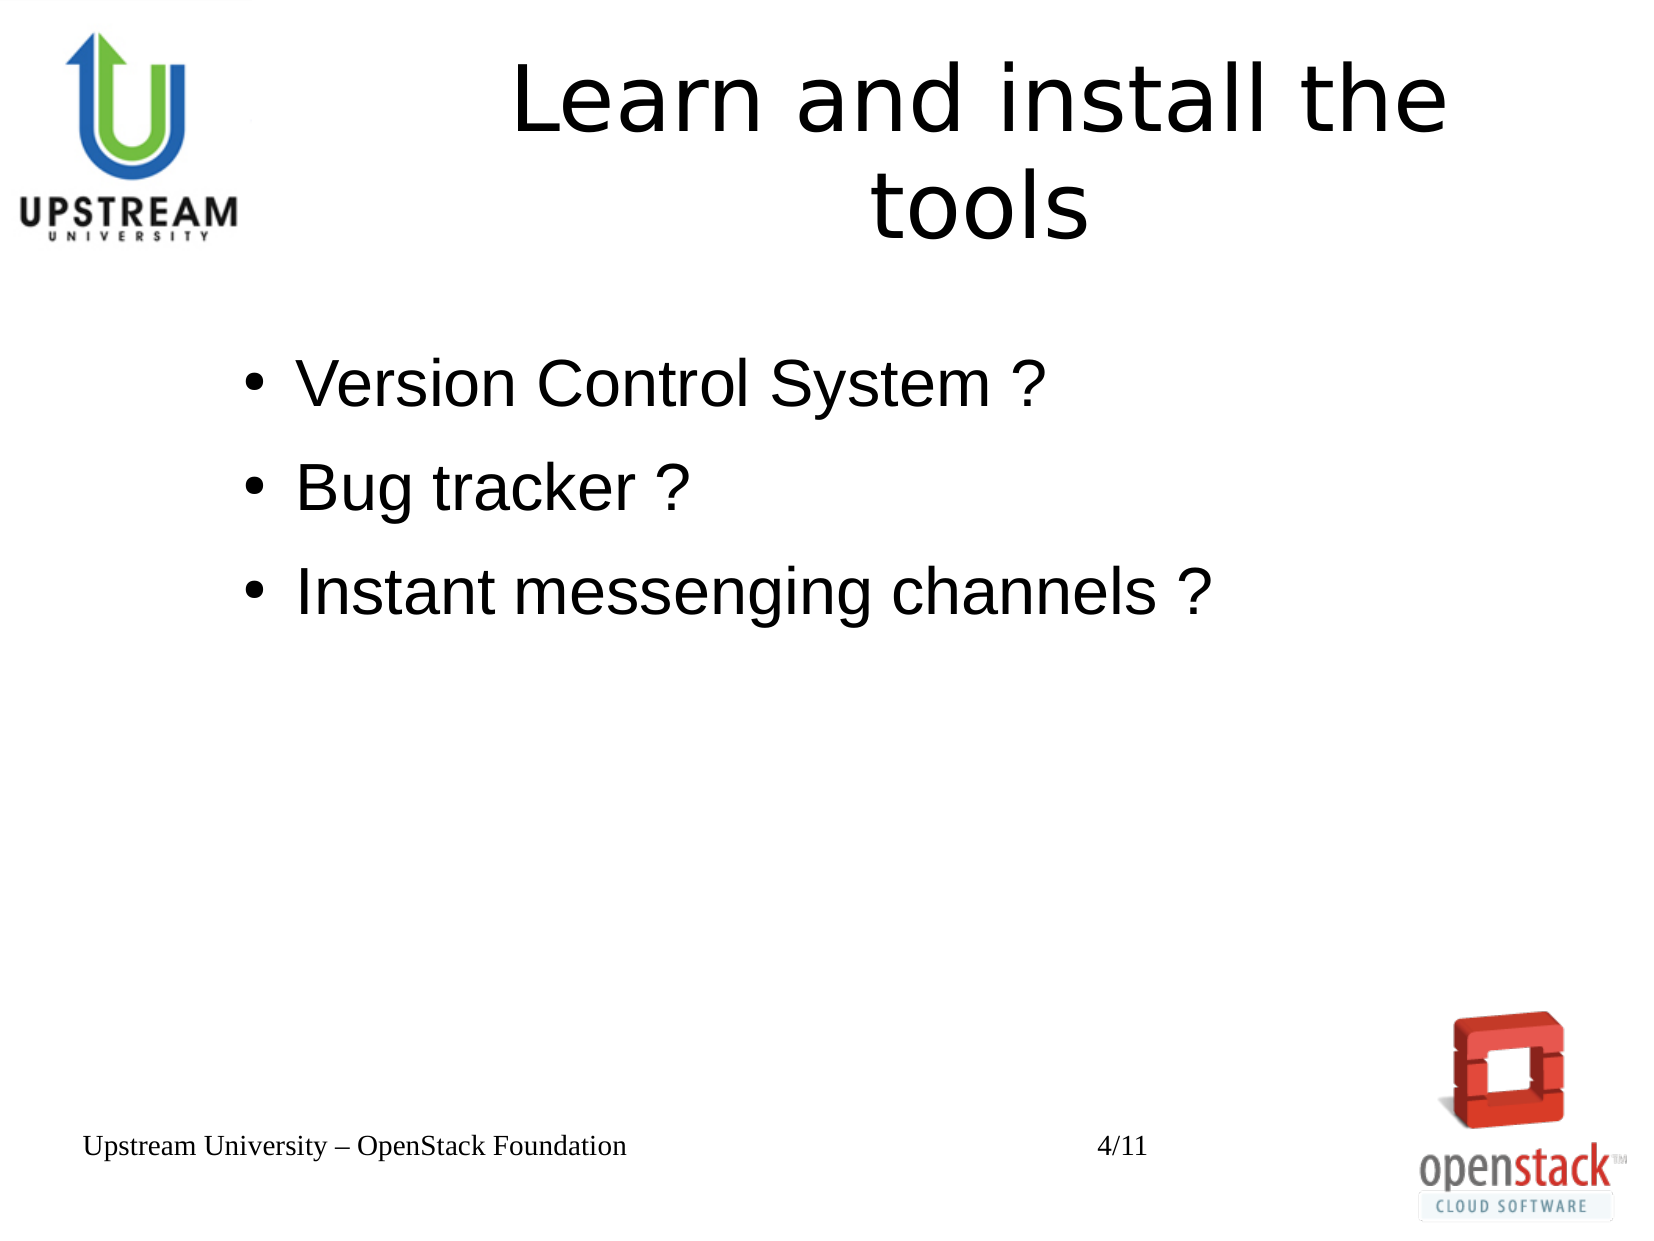

# Learn and install the tools
Version Control System ?
Bug tracker ?
Instant messenging channels ?